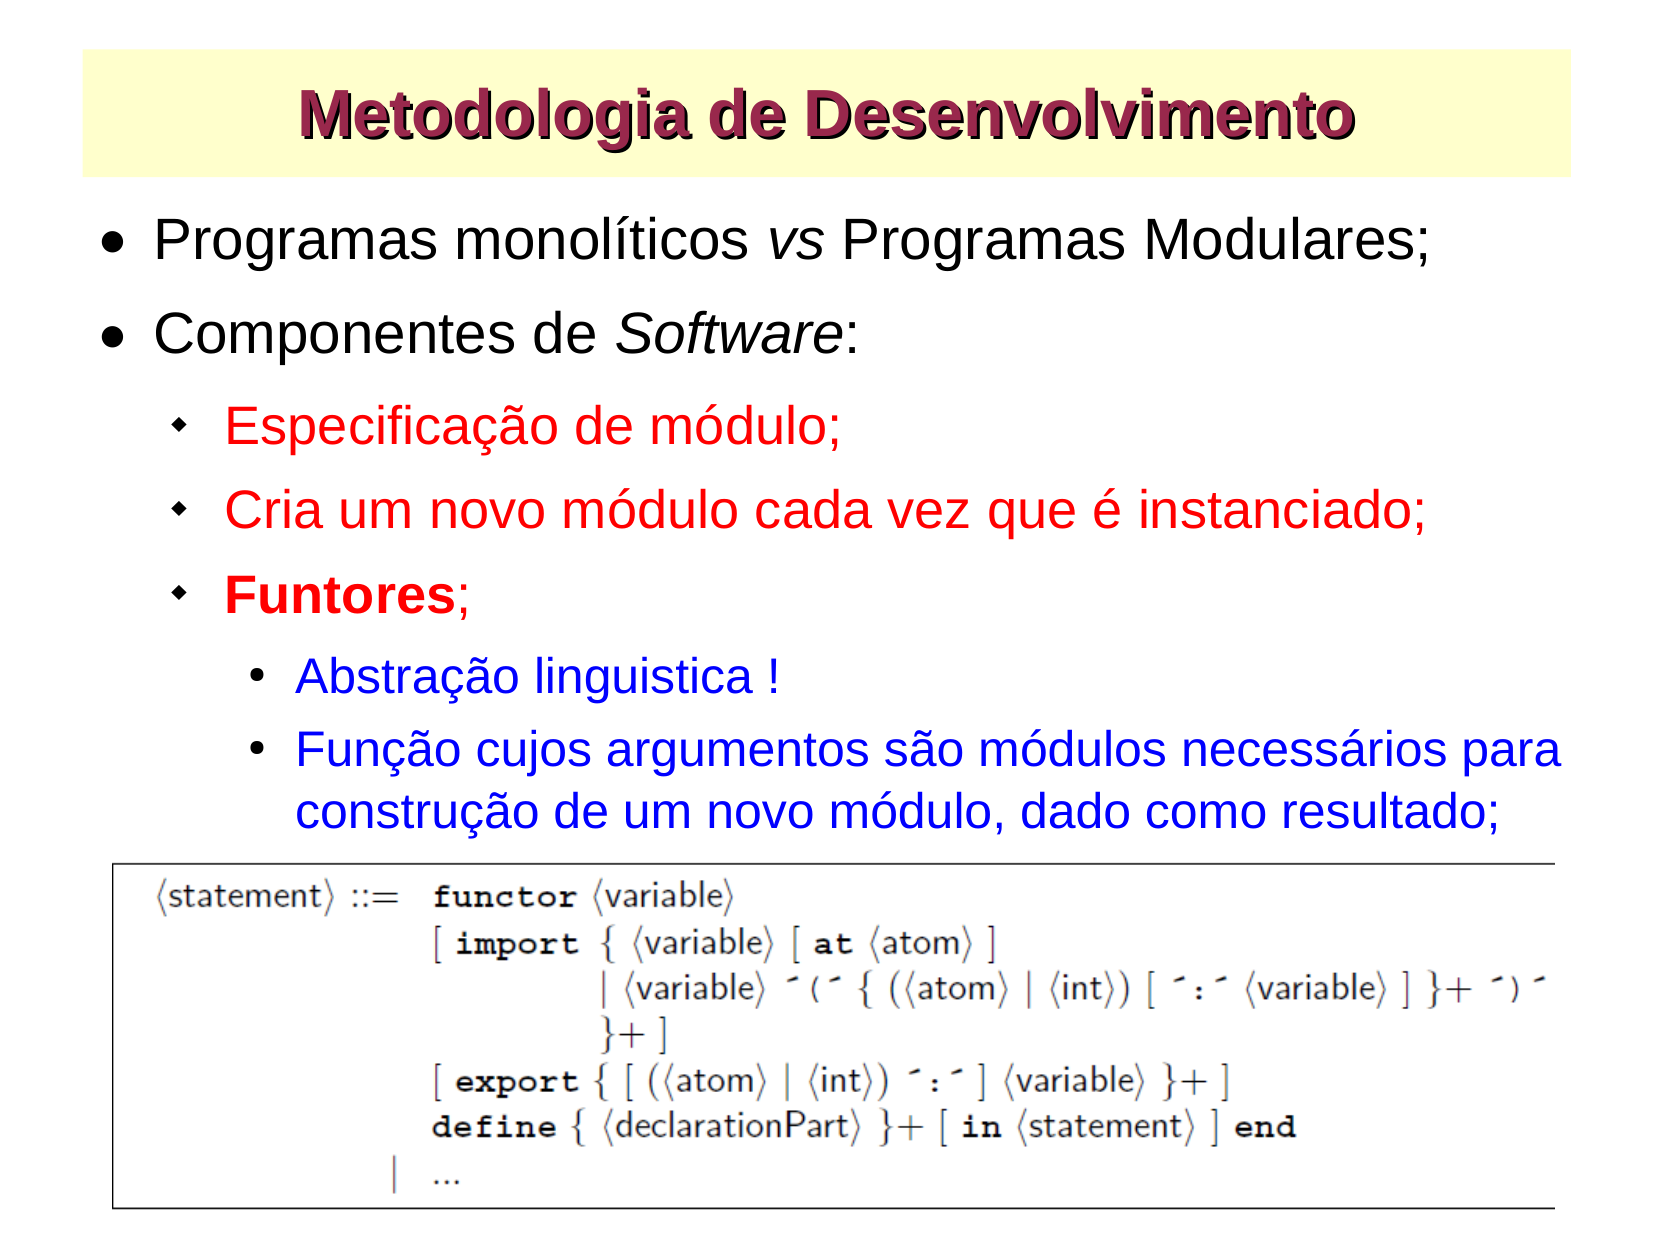

# Metodologia de Desenvolvimento
Programas monolíticos vs Programas Modulares;
Componentes de Software:
Especificação de módulo;
Cria um novo módulo cada vez que é instanciado;
Funtores;
Abstração linguistica !
Função cujos argumentos são módulos necessários para construção de um novo módulo, dado como resultado;